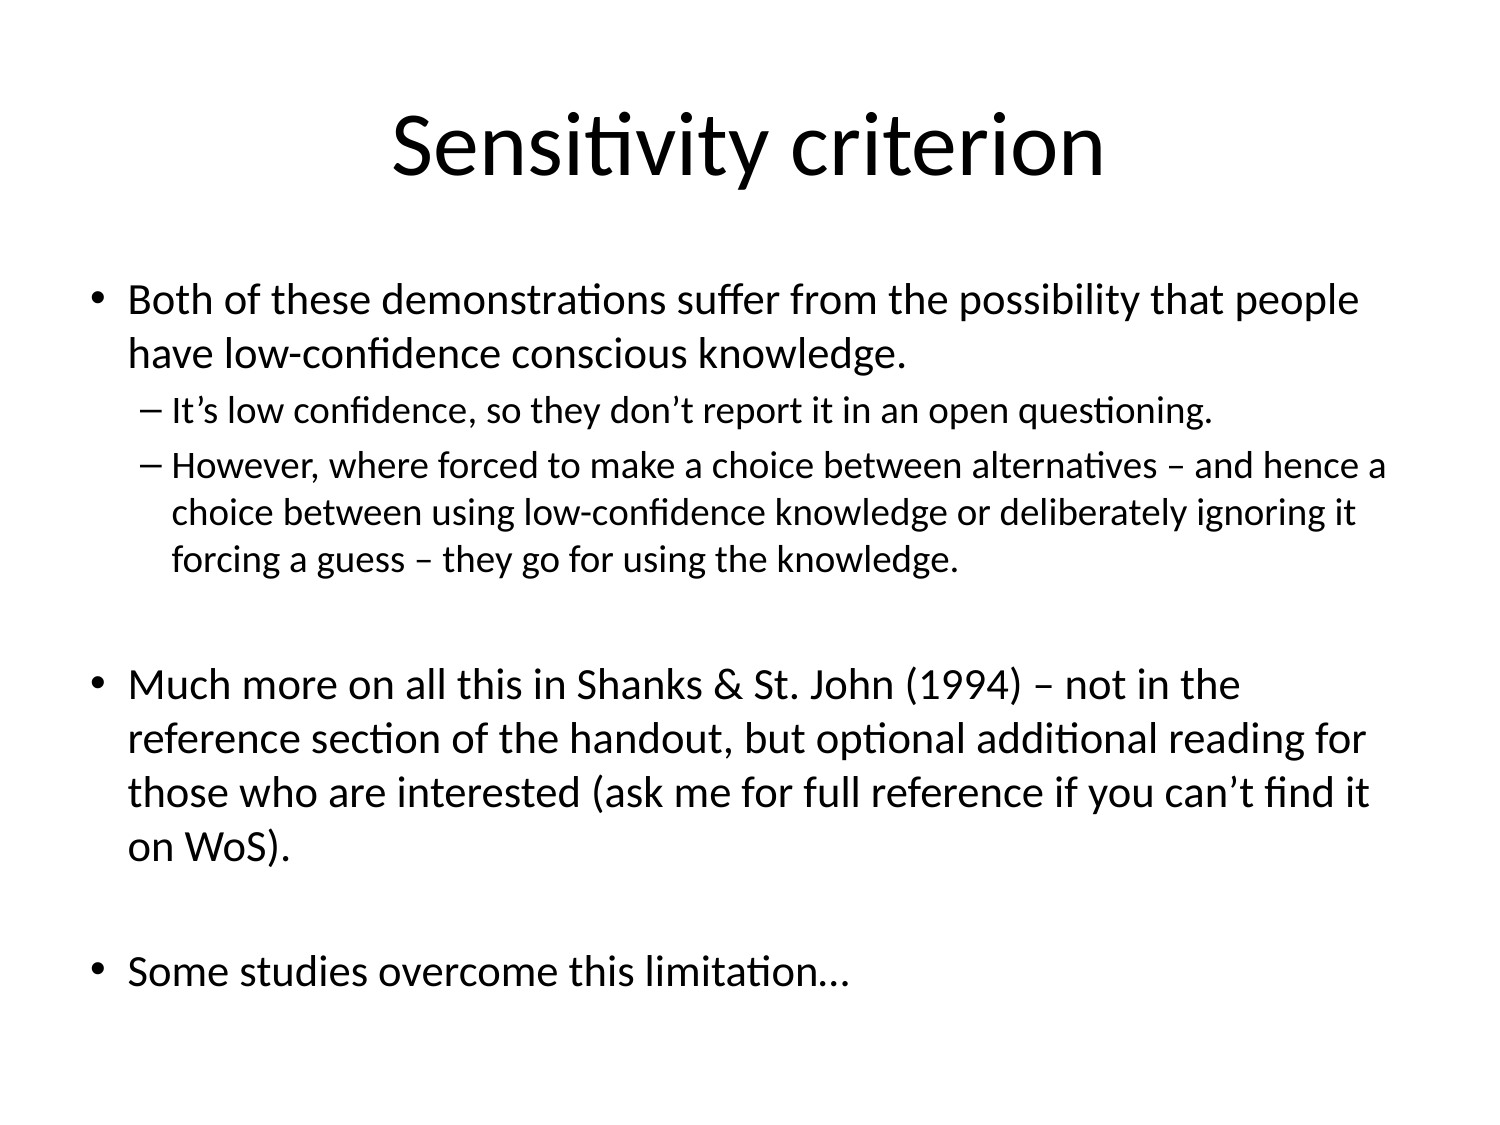

# Sensitivity criterion
Both of these demonstrations suffer from the possibility that people have low-confidence conscious knowledge.
It’s low confidence, so they don’t report it in an open questioning.
However, where forced to make a choice between alternatives – and hence a choice between using low-confidence knowledge or deliberately ignoring it forcing a guess – they go for using the knowledge.
Much more on all this in Shanks & St. John (1994) – not in the reference section of the handout, but optional additional reading for those who are interested (ask me for full reference if you can’t find it on WoS).
Some studies overcome this limitation…